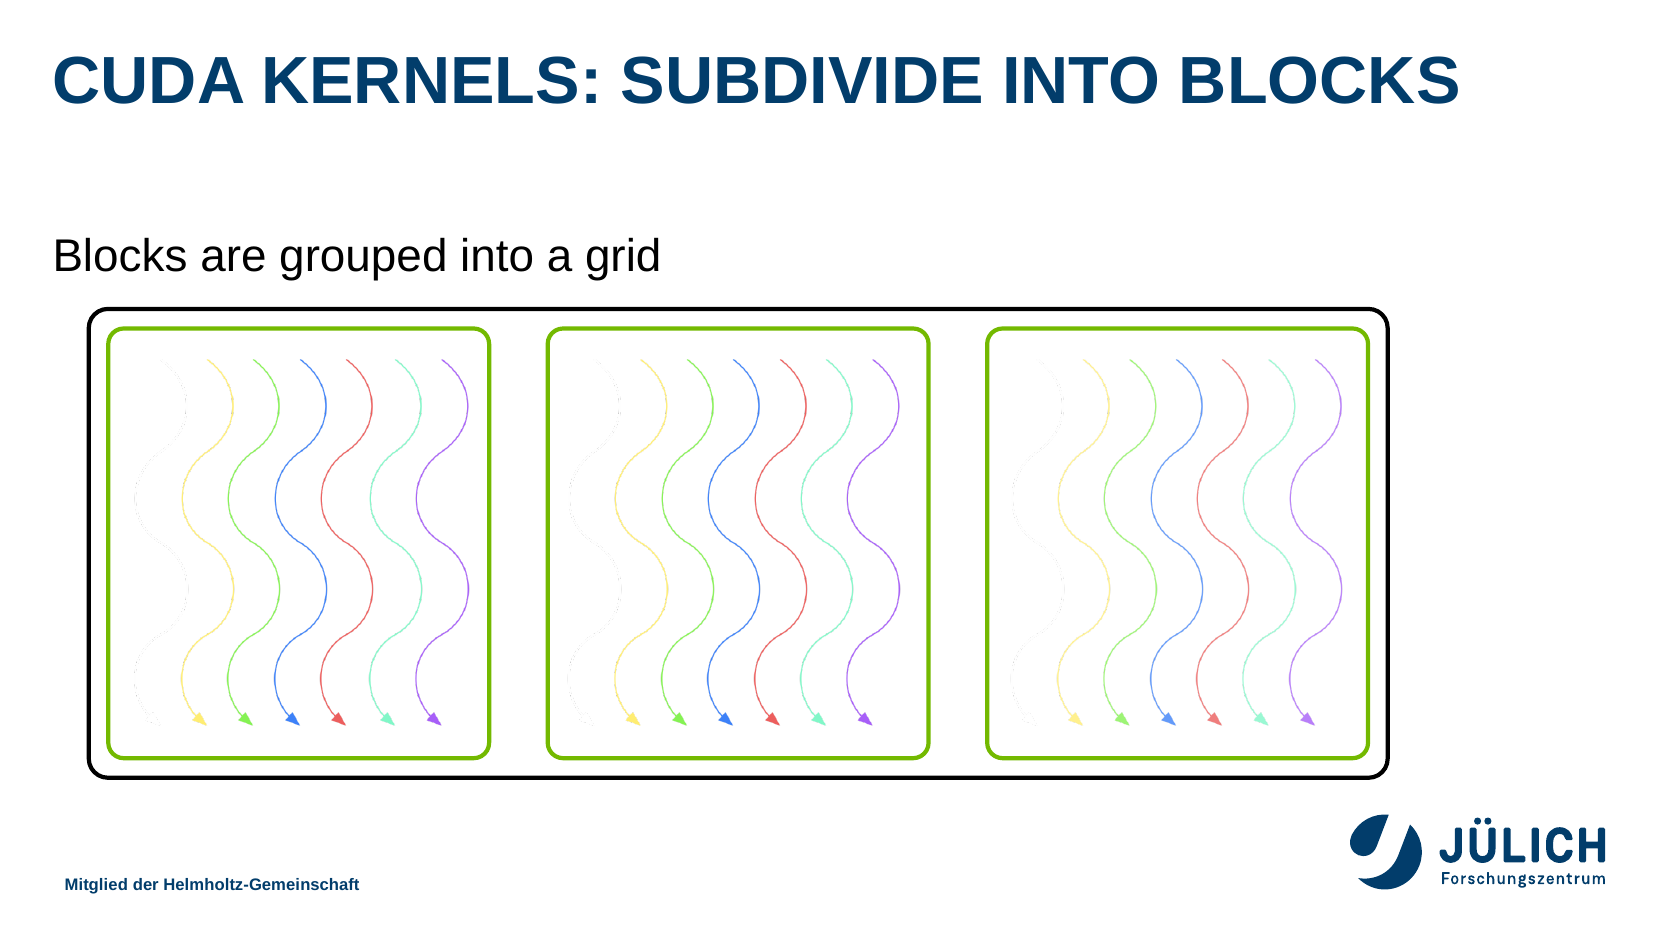

# CUDA Kernels: Subdivide into Blocks
Blocks are grouped into a grid
© NVIDIA Corporation 2013